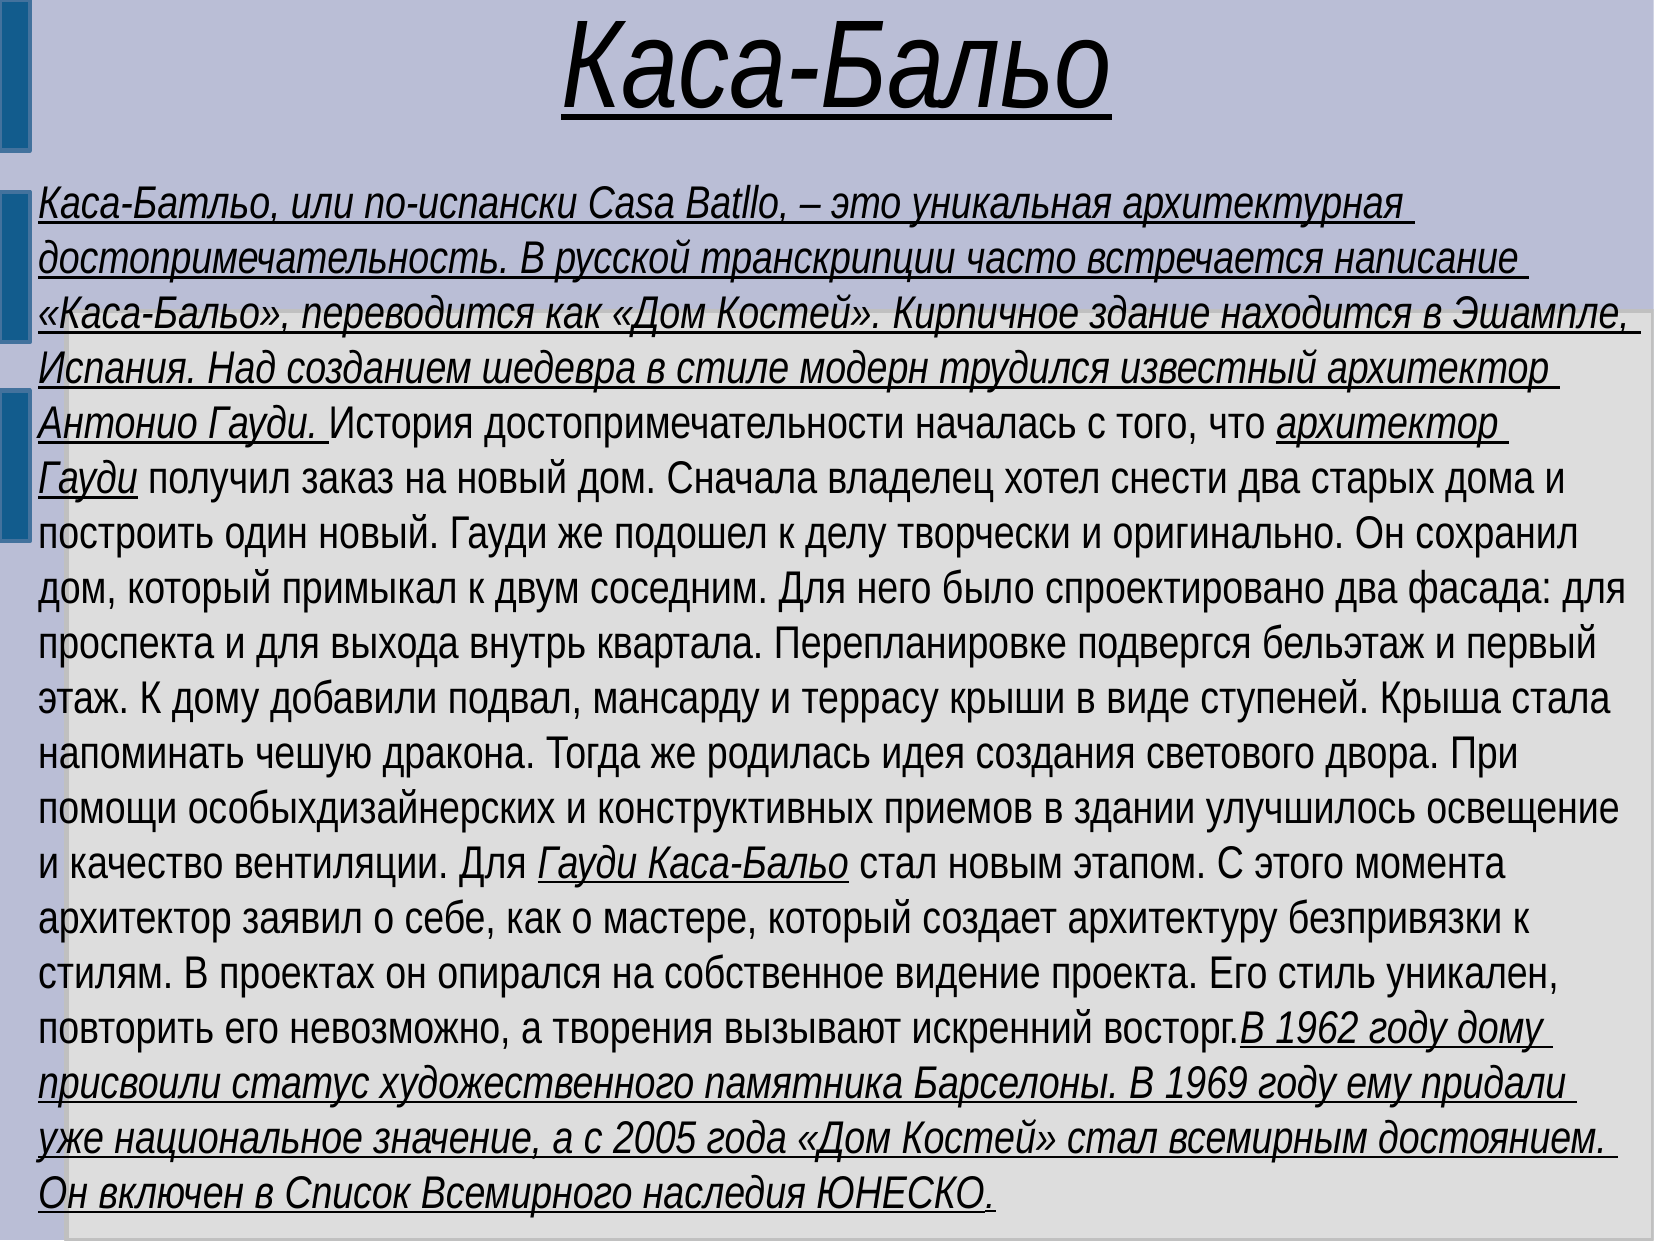

Каса-Бальо
Каса-Батльо, или по-испански Casa Batllo, – это уникальная архитектурная
достопримечательность. В русской транскрипции часто встречается написание
«Каса-Бальо», переводится как «Дом Костей». Кирпичное здание находится в Эшампле,
Испания. Над созданием шедевра в стиле модерн трудился известный архитектор
Антонио Гауди. История достопримечательности началась с того, что архитектор
Гауди получил заказ на новый дом. Сначала владелец хотел снести два старых дома и
построить один новый. Гауди же подошел к делу творчески и оригинально. Он сохранил
дом, который примыкал к двум соседним. Для него было спроектировано два фасада: для
проспекта и для выхода внутрь квартала. Перепланировке подвергся бельэтаж и первый
этаж. К дому добавили подвал, мансарду и террасу крыши в виде ступеней. Крыша стала
напоминать чешую дракона. Тогда же родилась идея создания светового двора. При
помощи особыхдизайнерских и конструктивных приемов в здании улучшилось освещение
и качество вентиляции. Для Гауди Каса-Бальо стал новым этапом. С этого момента
архитектор заявил о себе, как о мастере, который создает архитектуру безпривязки к
стилям. В проектах он опирался на собственное видение проекта. Его стиль уникален,
повторить его невозможно, а творения вызывают искренний восторг.В 1962 году дому
присвоили статус художественного памятника Барселоны. В 1969 году ему придали
уже национальное значение, а с 2005 года «Дом Костей» стал всемирным достоянием.
Он включен в Список Всемирного наследия ЮНЕСКО.